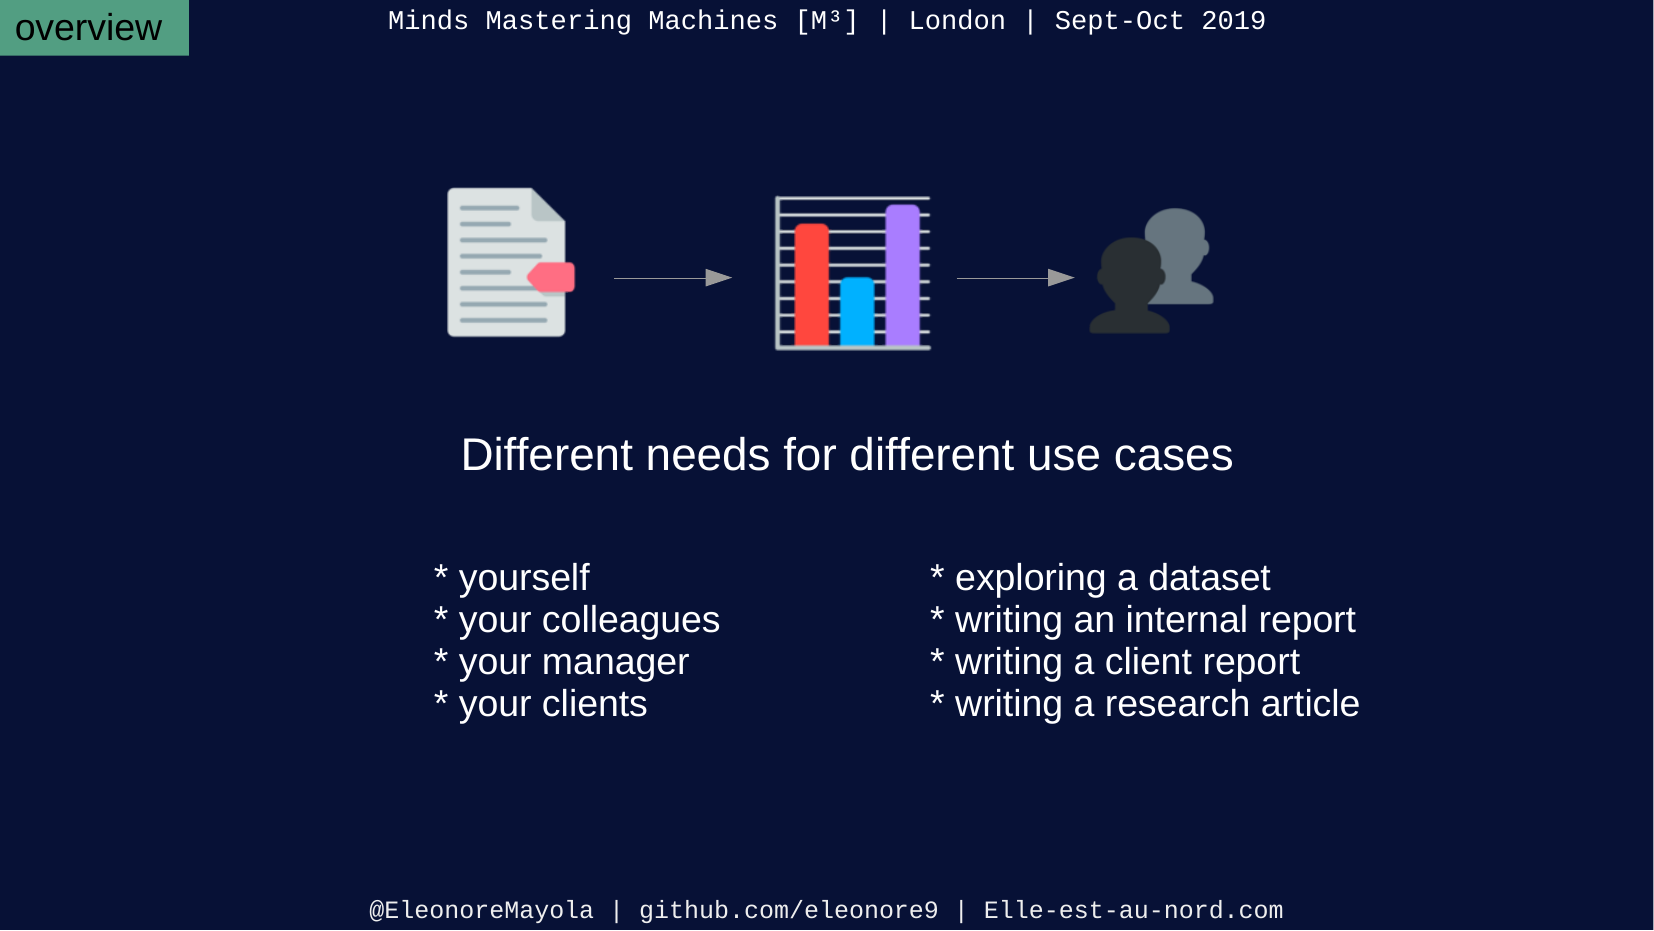

Minds Mastering Machines [M³] | London | Sept-Oct 2019
overview
Different needs for different use cases
* yourself
* your colleagues
* your manager
* your clients
* exploring a dataset
* writing an internal report
* writing a client report
* writing a research article
@EleonoreMayola | github.com/eleonore9 | Elle-est-au-nord.com